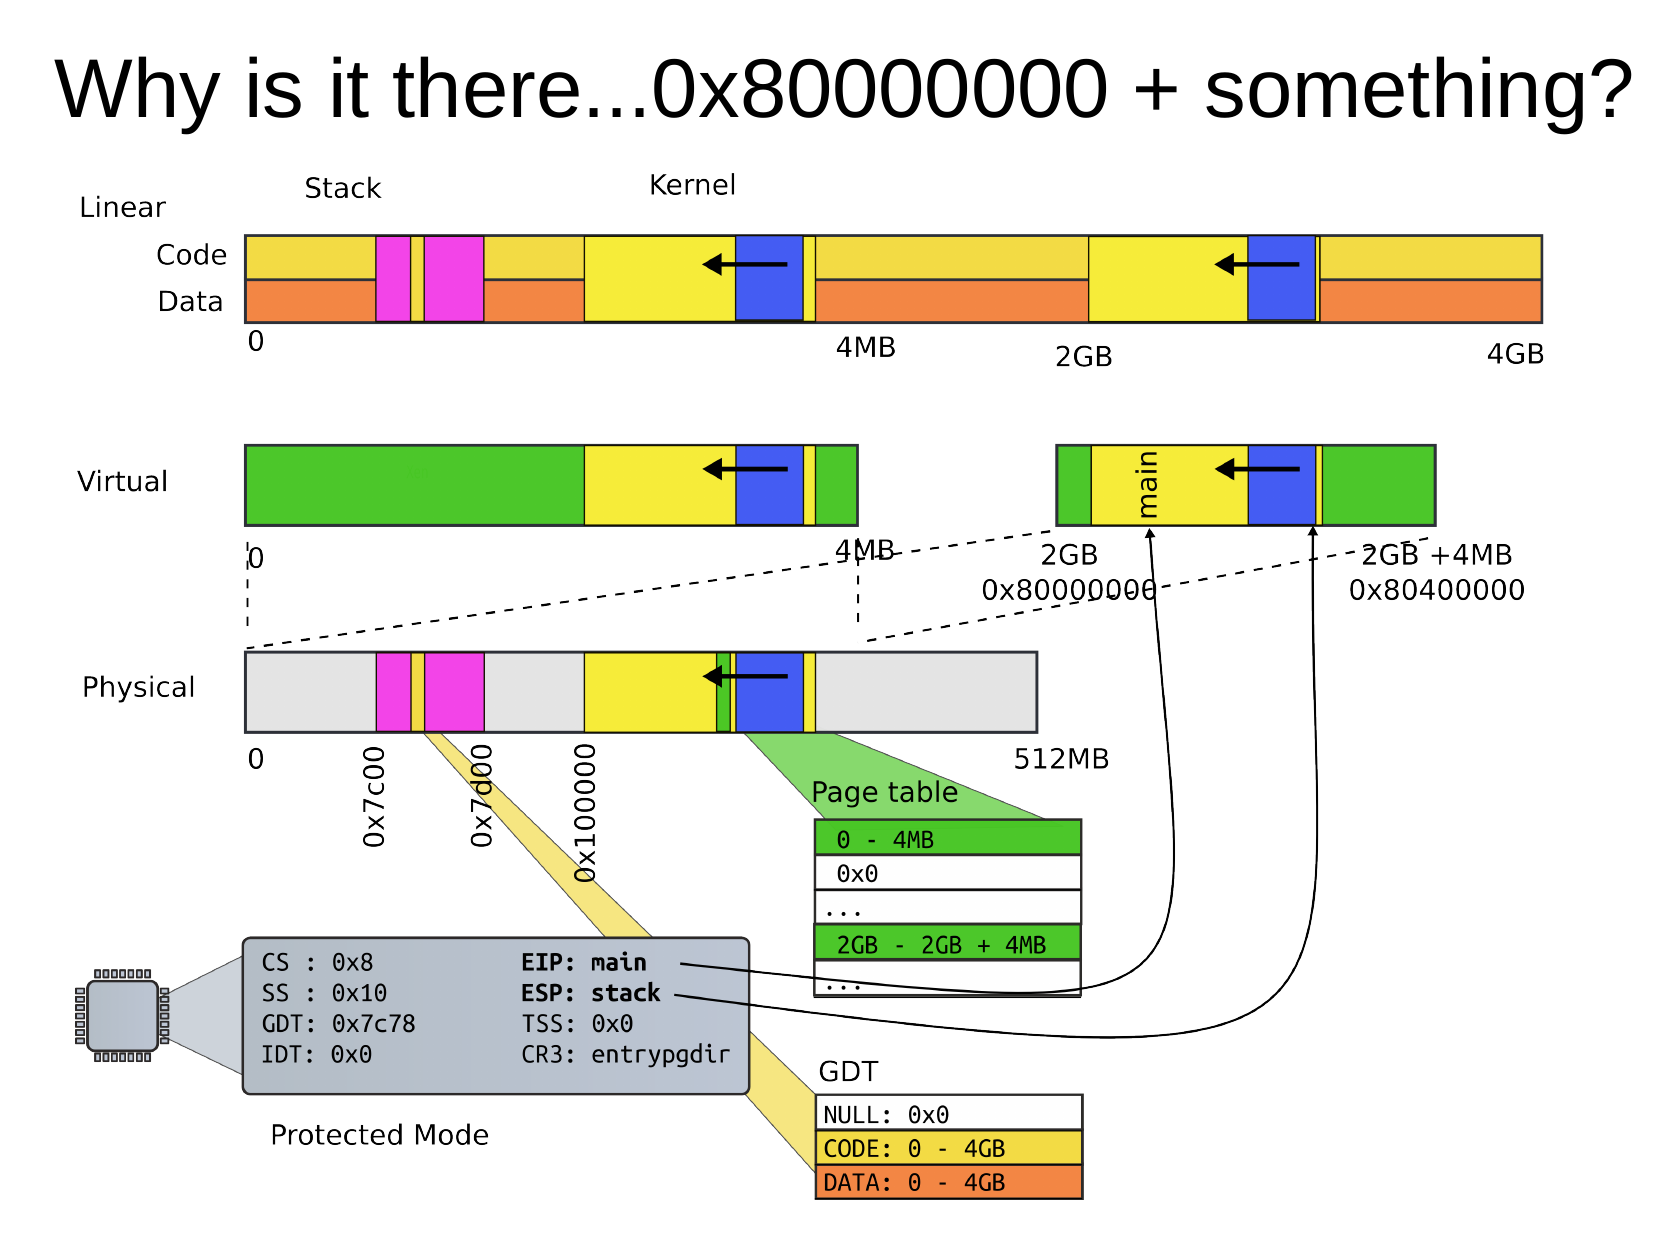

# Why is it there...0x80000000 + something?